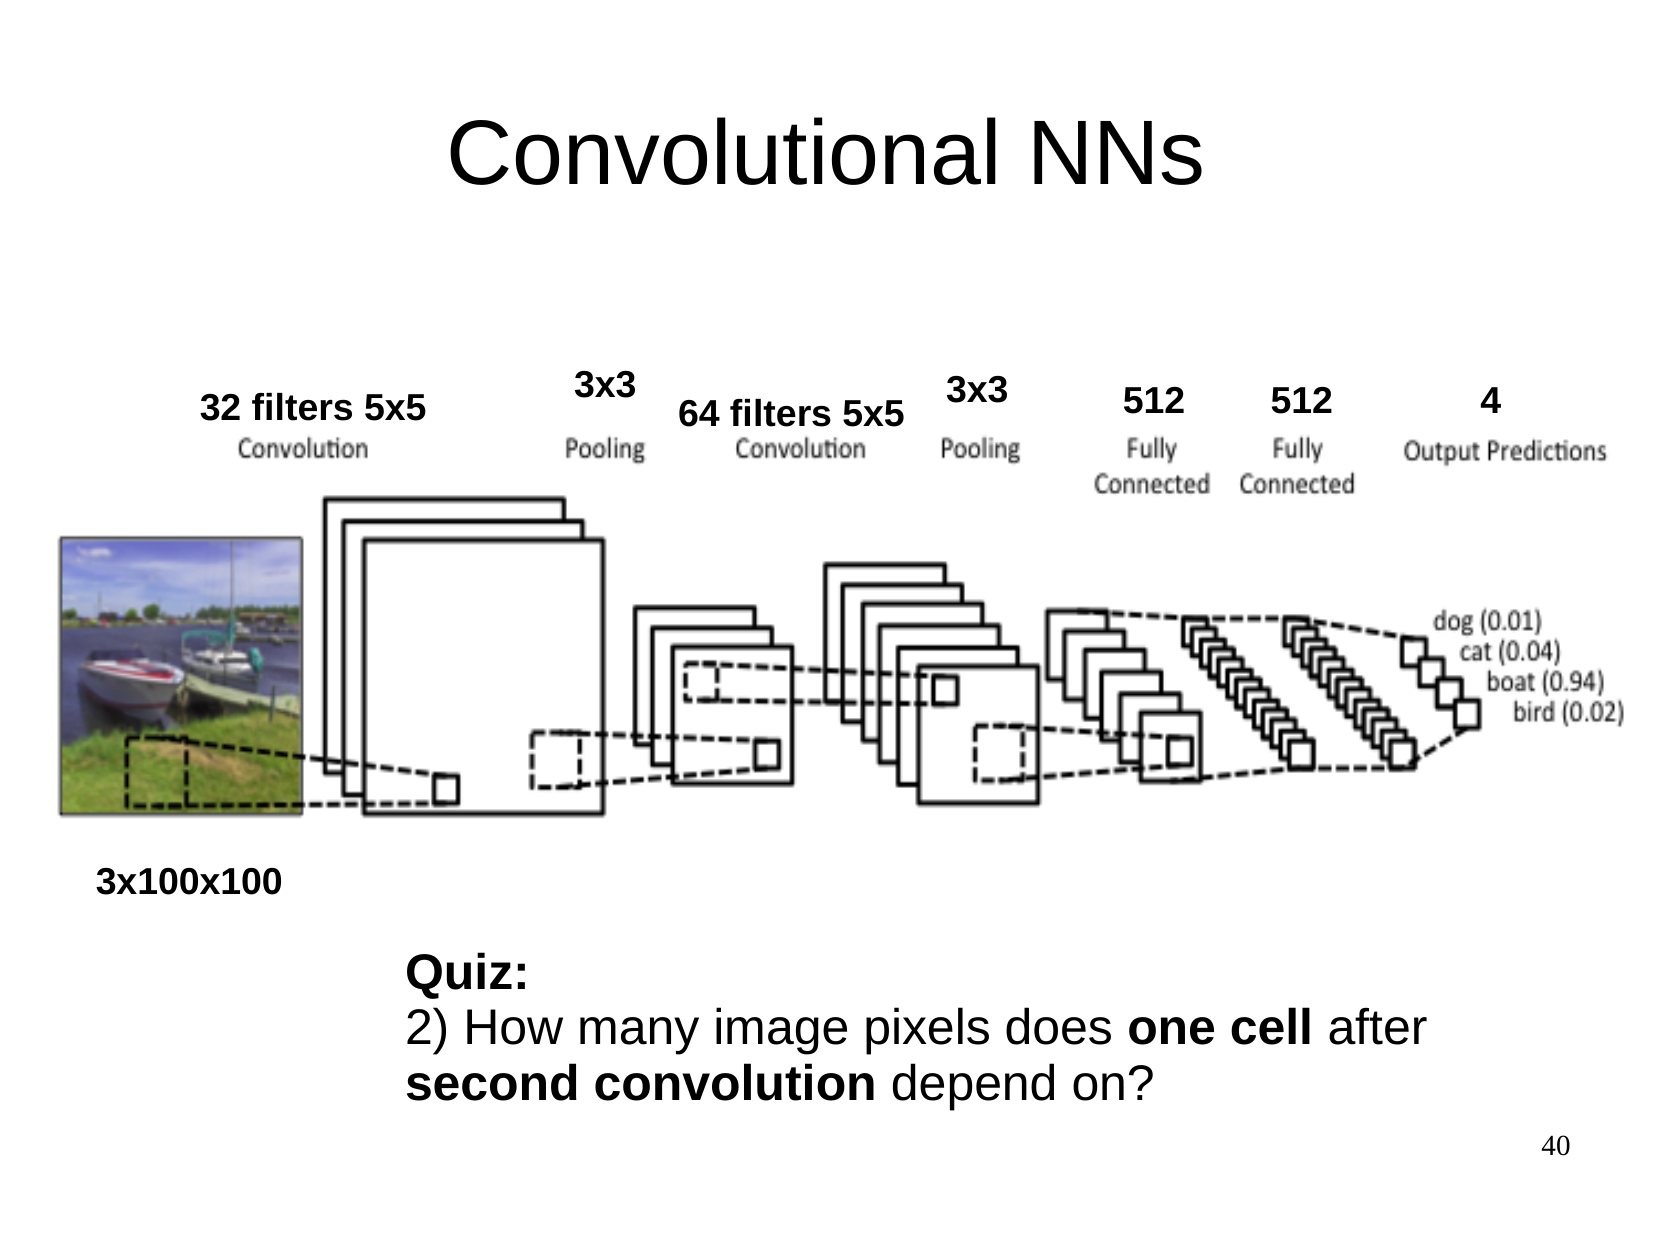

# Convolutional NNs
3x3
3x3
32 filters 5x5
64 filters 5x5
512
512
4
3x100x100
Quiz:
2) How many image pixels does one cell after second convolution depend on?
40